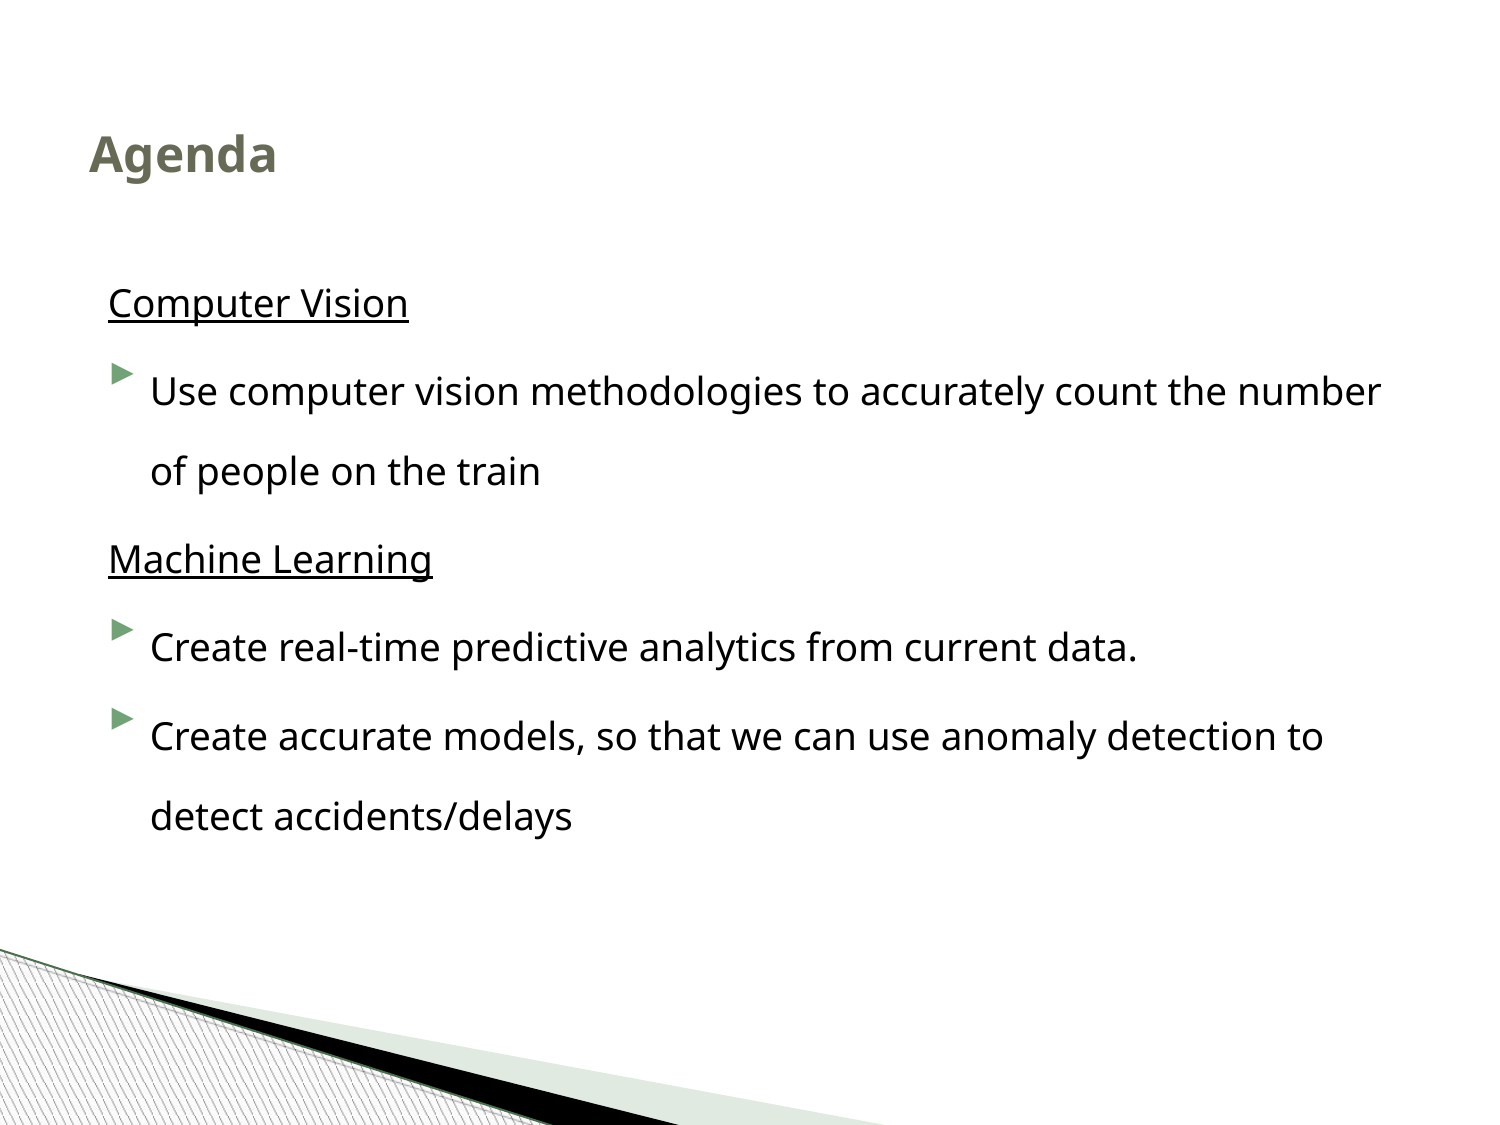

Agenda
# Computer Vision
Use computer vision methodologies to accurately count the number of people on the train
Machine Learning
Create real-time predictive analytics from current data.
Create accurate models, so that we can use anomaly detection to detect accidents/delays